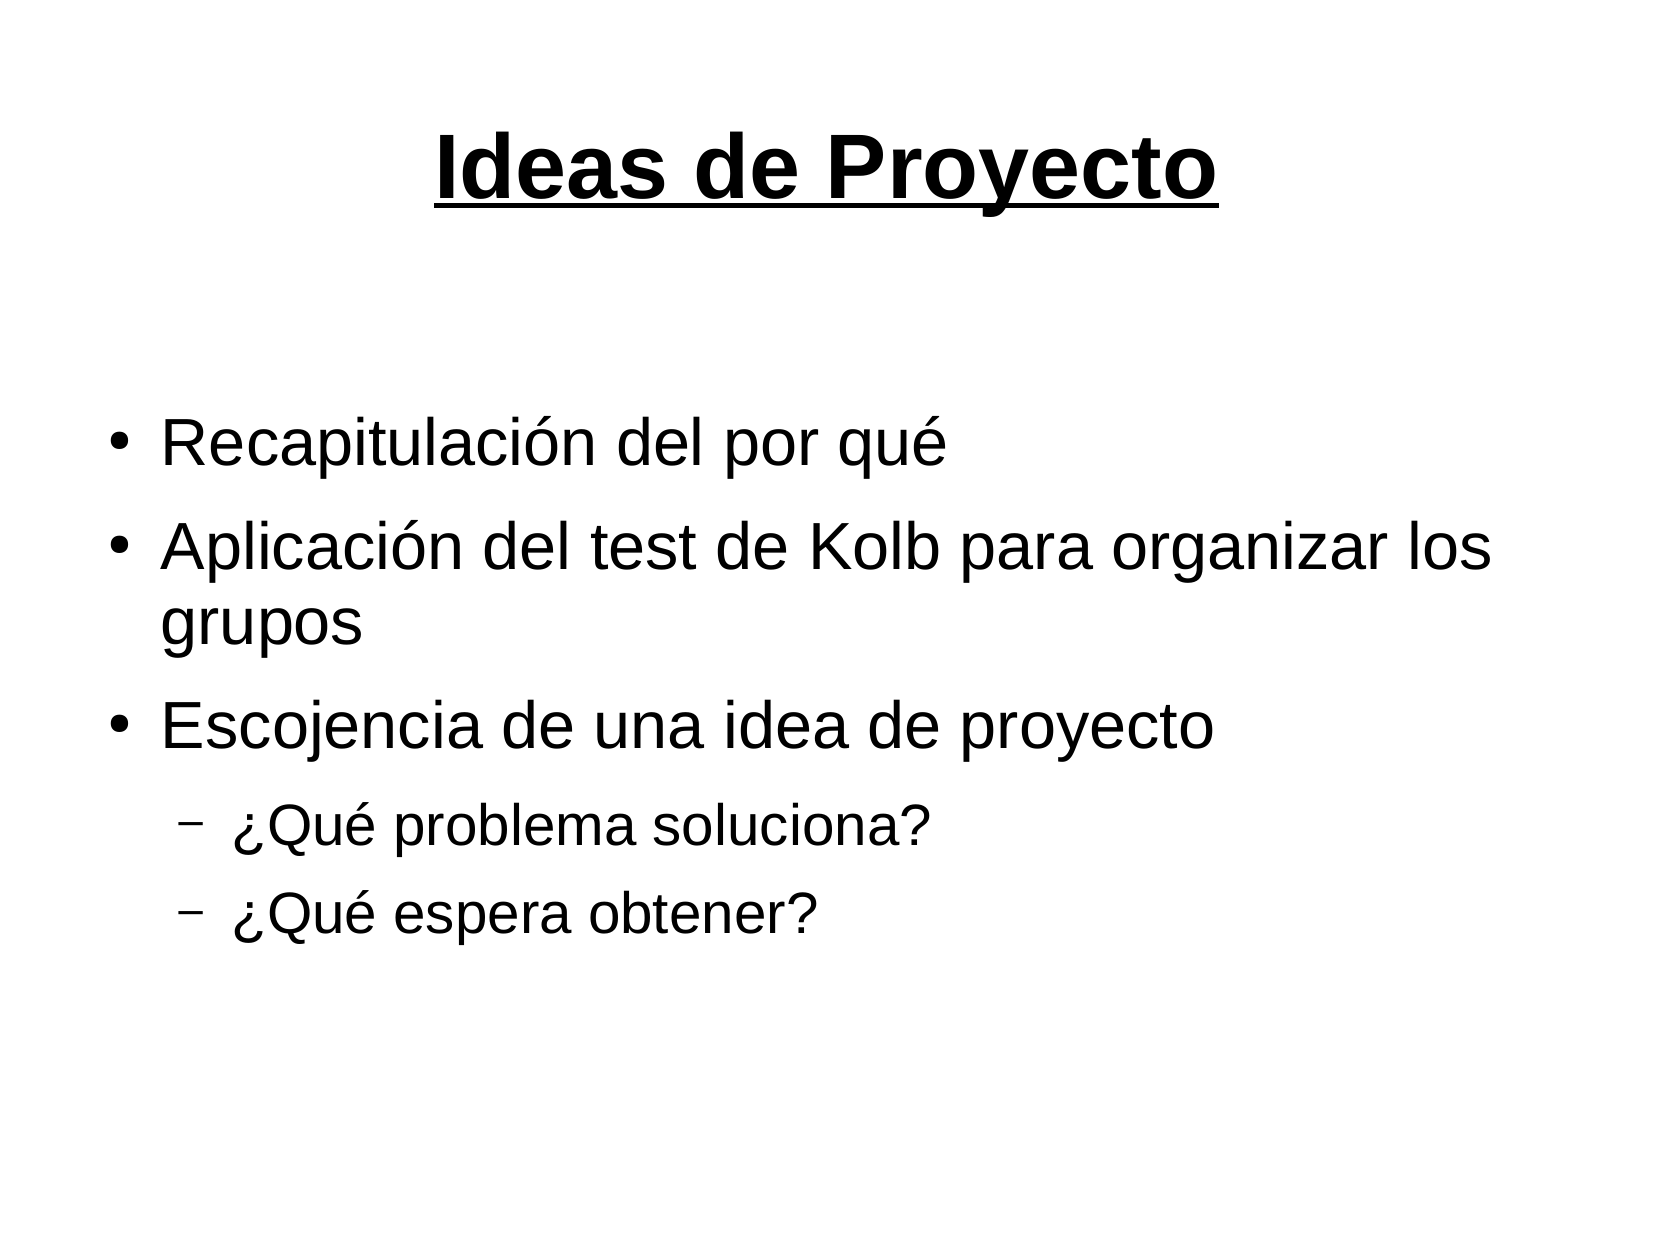

# Ideas de Proyecto
Recapitulación del por qué
Aplicación del test de Kolb para organizar los grupos
Escojencia de una idea de proyecto
¿Qué problema soluciona?
¿Qué espera obtener?